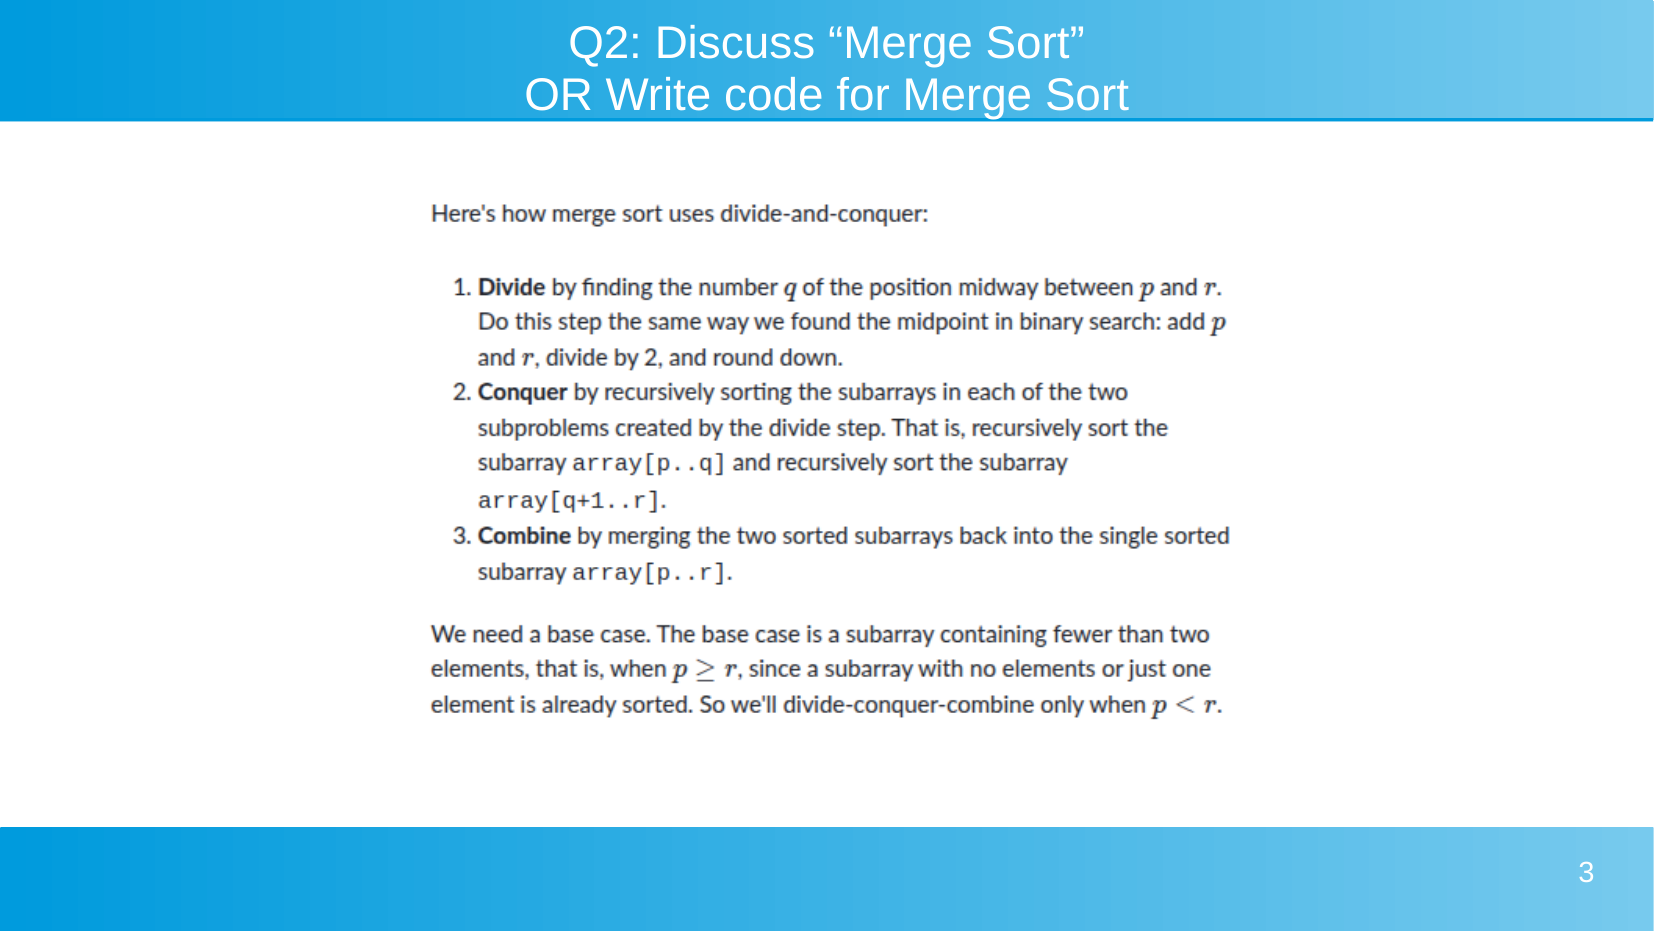

# Q2: Discuss “Merge Sort” OR Write code for Merge Sort
3